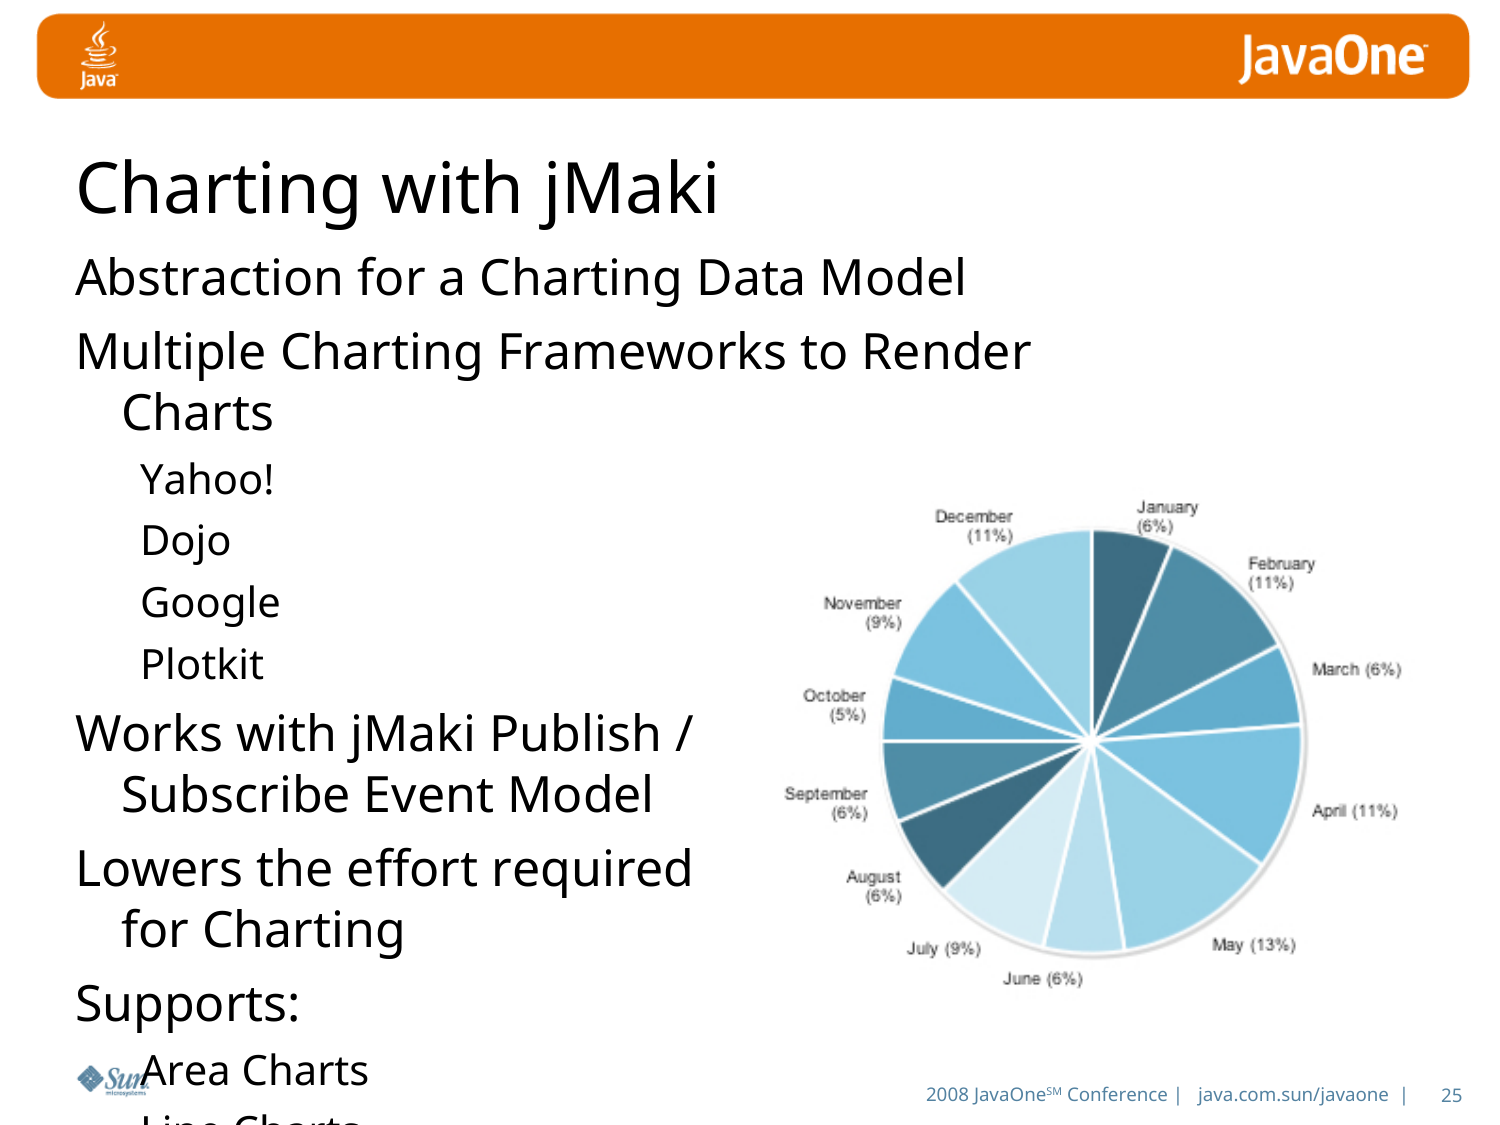

# Charting with jMaki
Abstraction for a Charting Data Model
Multiple Charting Frameworks to Render Charts
Yahoo!
Dojo
Google
Plotkit
Works with jMaki Publish /
Subscribe Event Model
Lowers the effort required
for Charting
Supports:
Area Charts
Line Charts
Pie Charts
Bar Charts